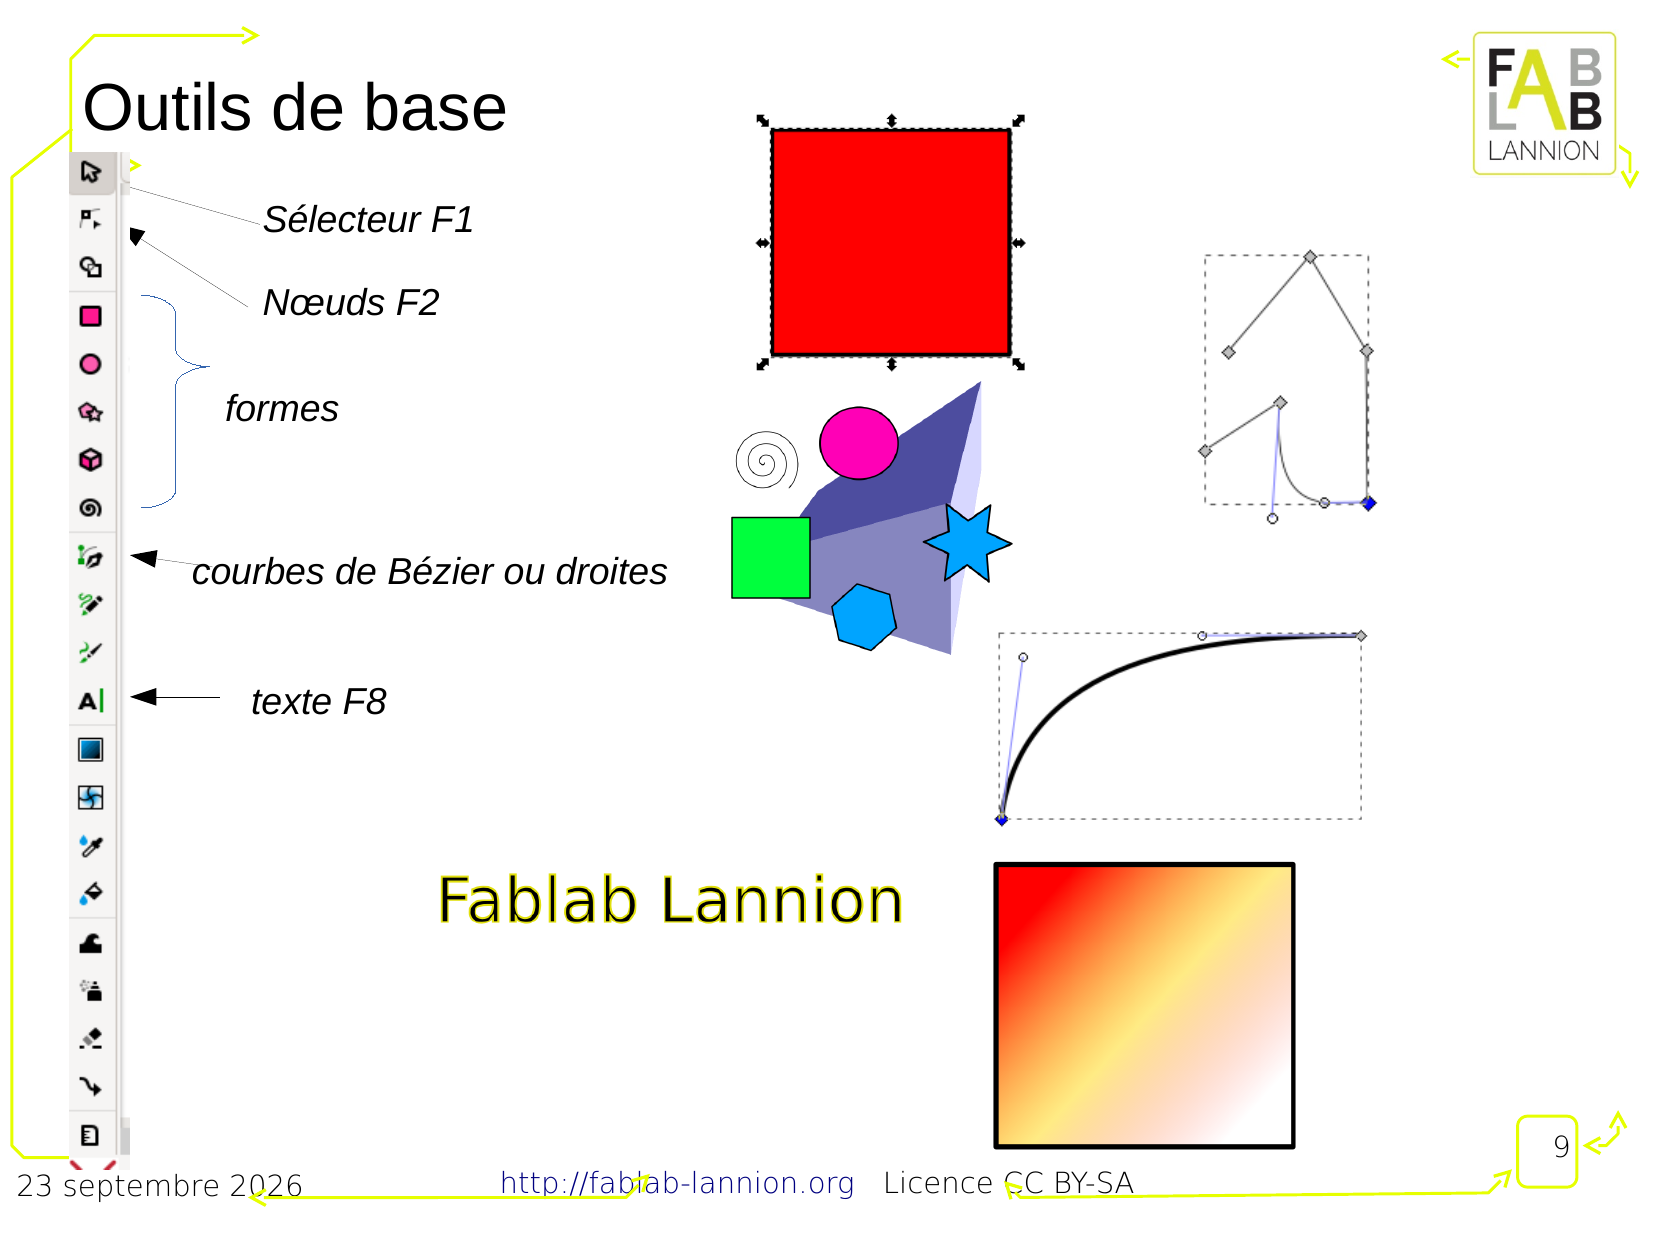

# Outils de base
Sélecteur F1
Nœuds F2
formes
courbes de Bézier ou droites
texte F8
9